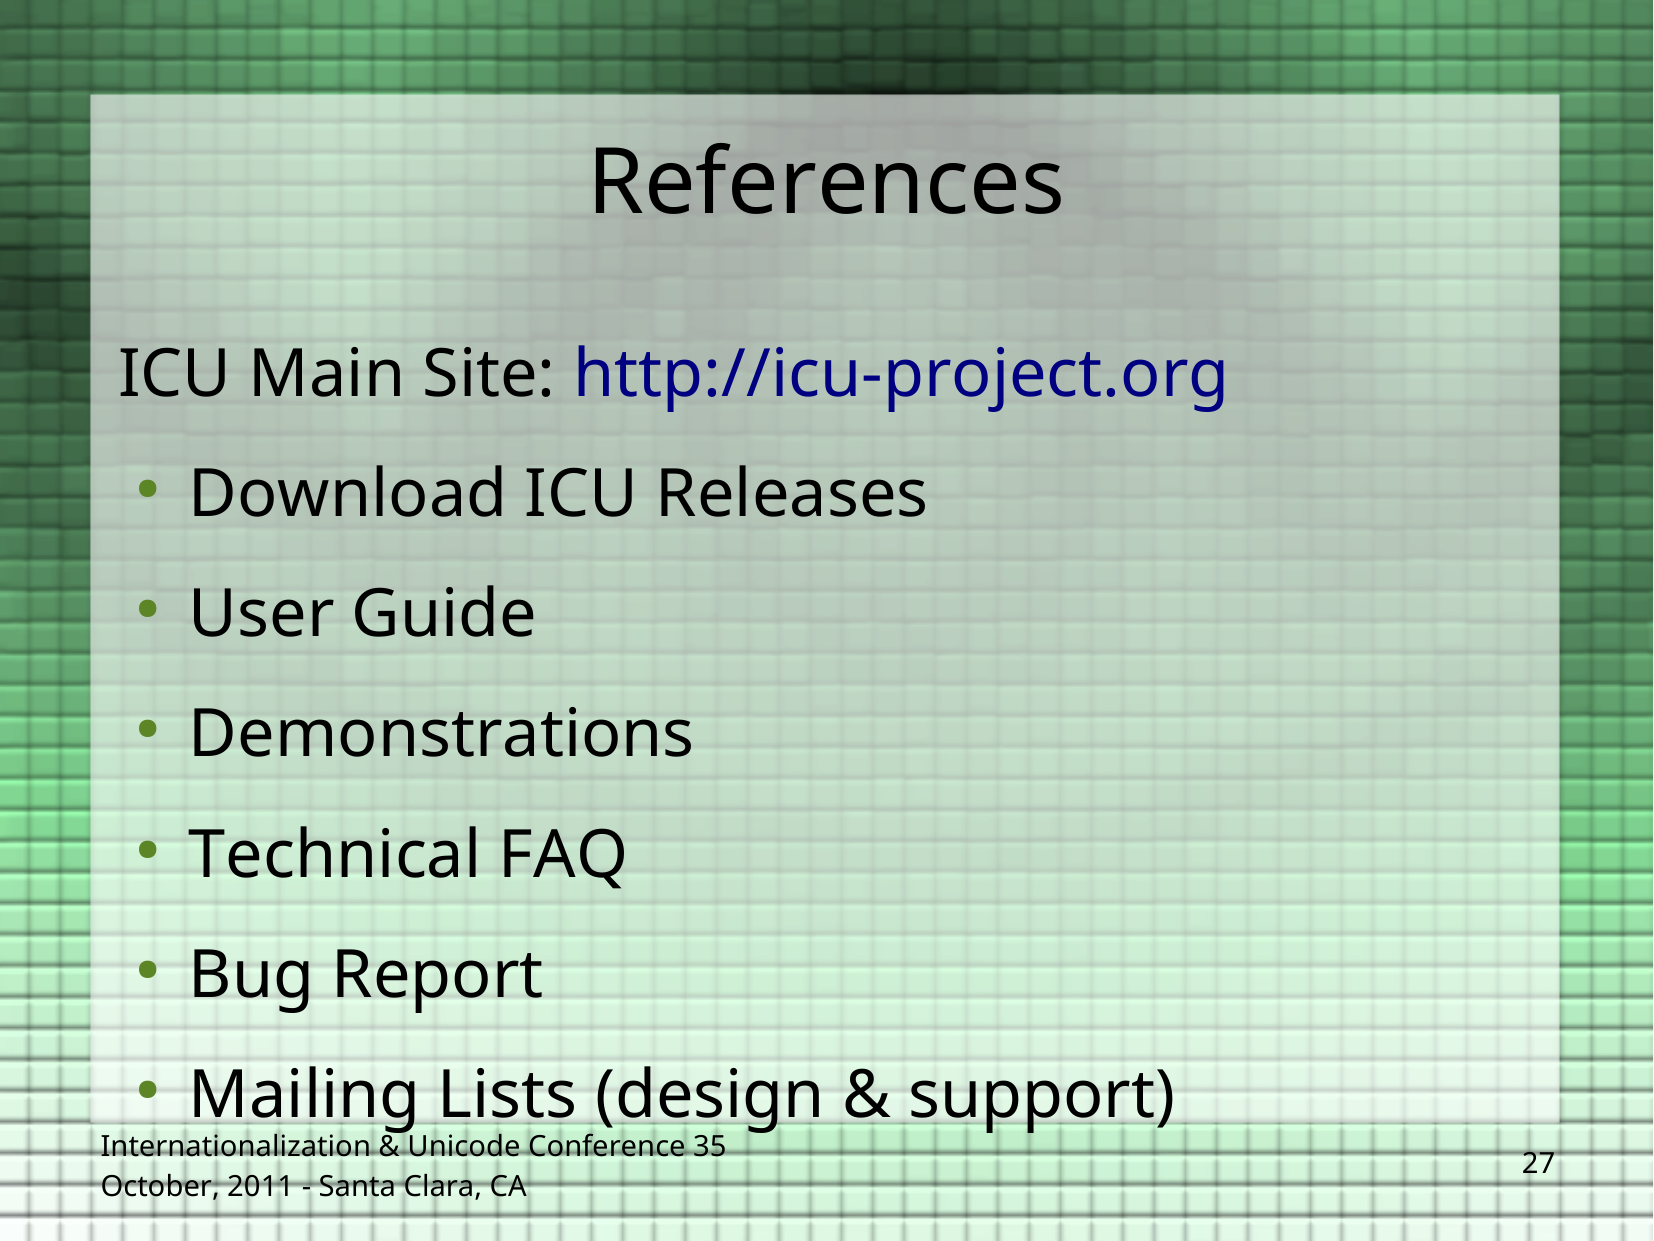

# References
ICU Main Site: http://icu-project.org
Download ICU Releases
User Guide
Demonstrations
Technical FAQ
Bug Report
Mailing Lists (design & support)